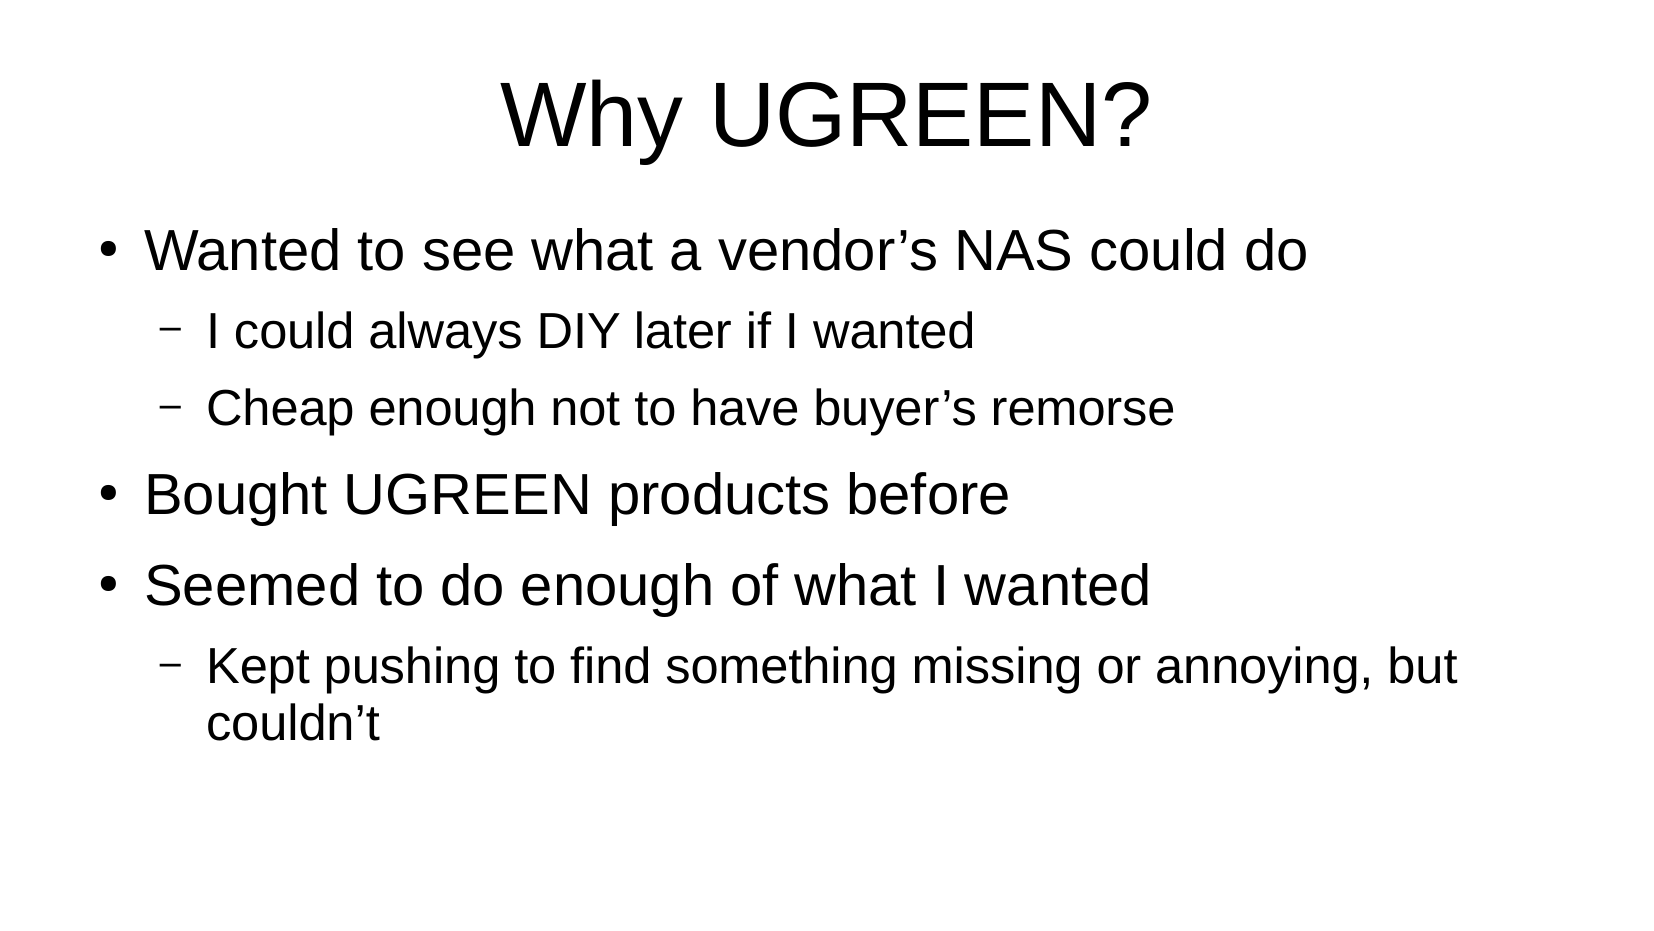

# Why UGREEN?
Wanted to see what a vendor’s NAS could do
I could always DIY later if I wanted
Cheap enough not to have buyer’s remorse
Bought UGREEN products before
Seemed to do enough of what I wanted
Kept pushing to find something missing or annoying, but couldn’t